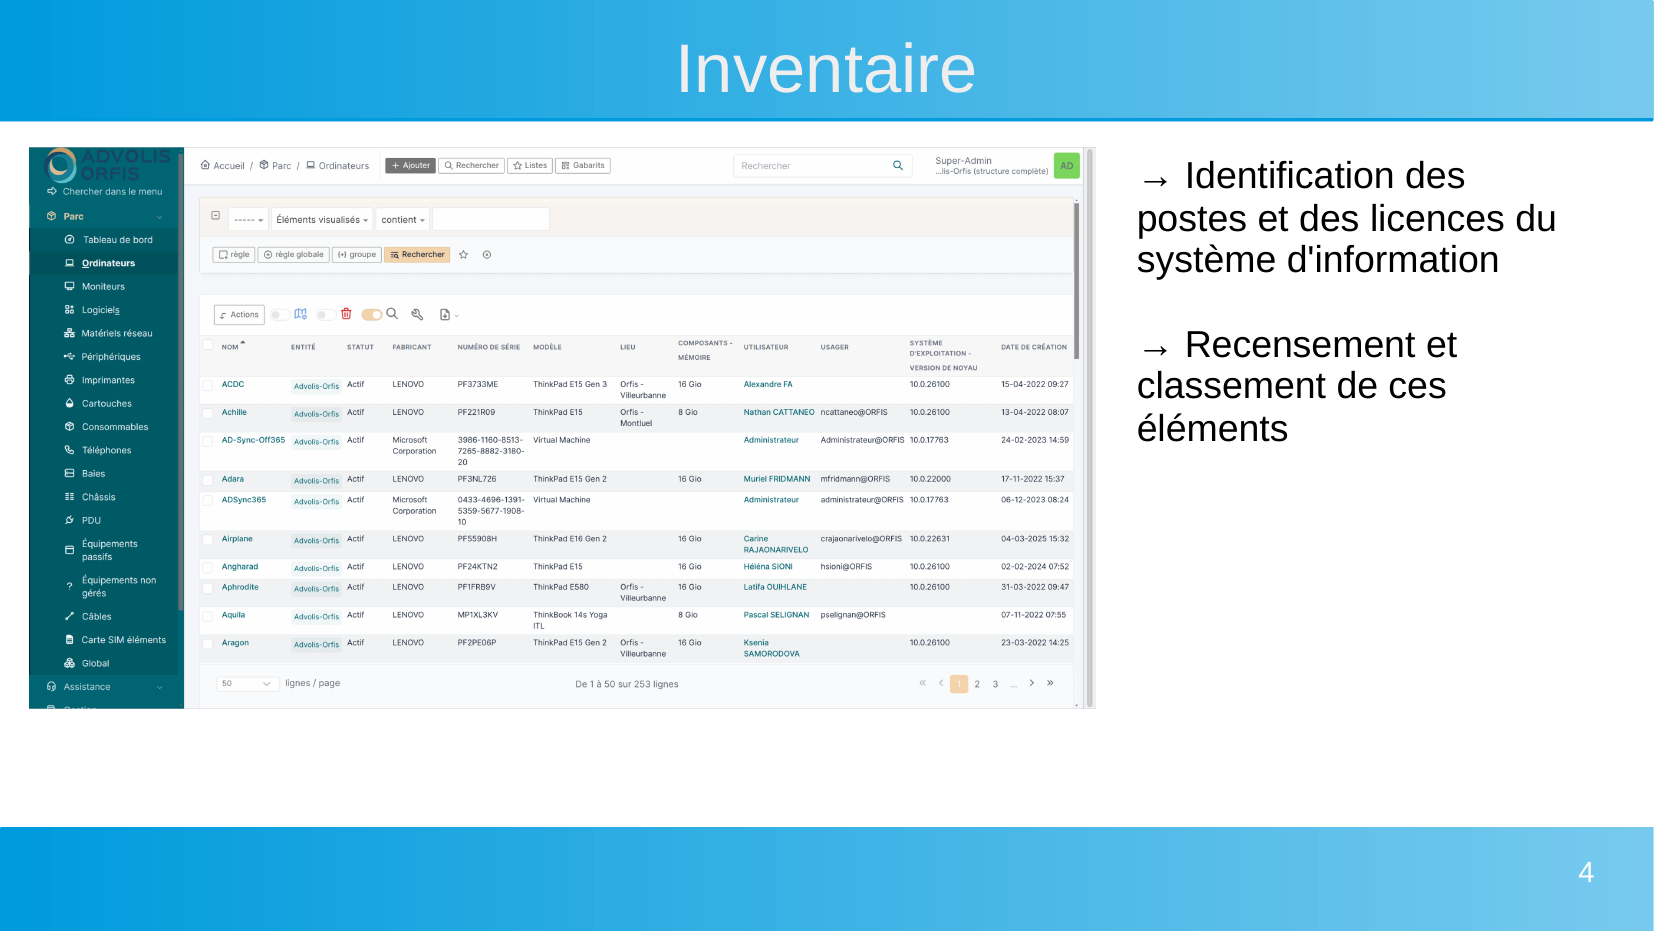

# Inventaire
→ Identification des postes et des licences du système d'information
→ Recensement et classement de ces éléments
4